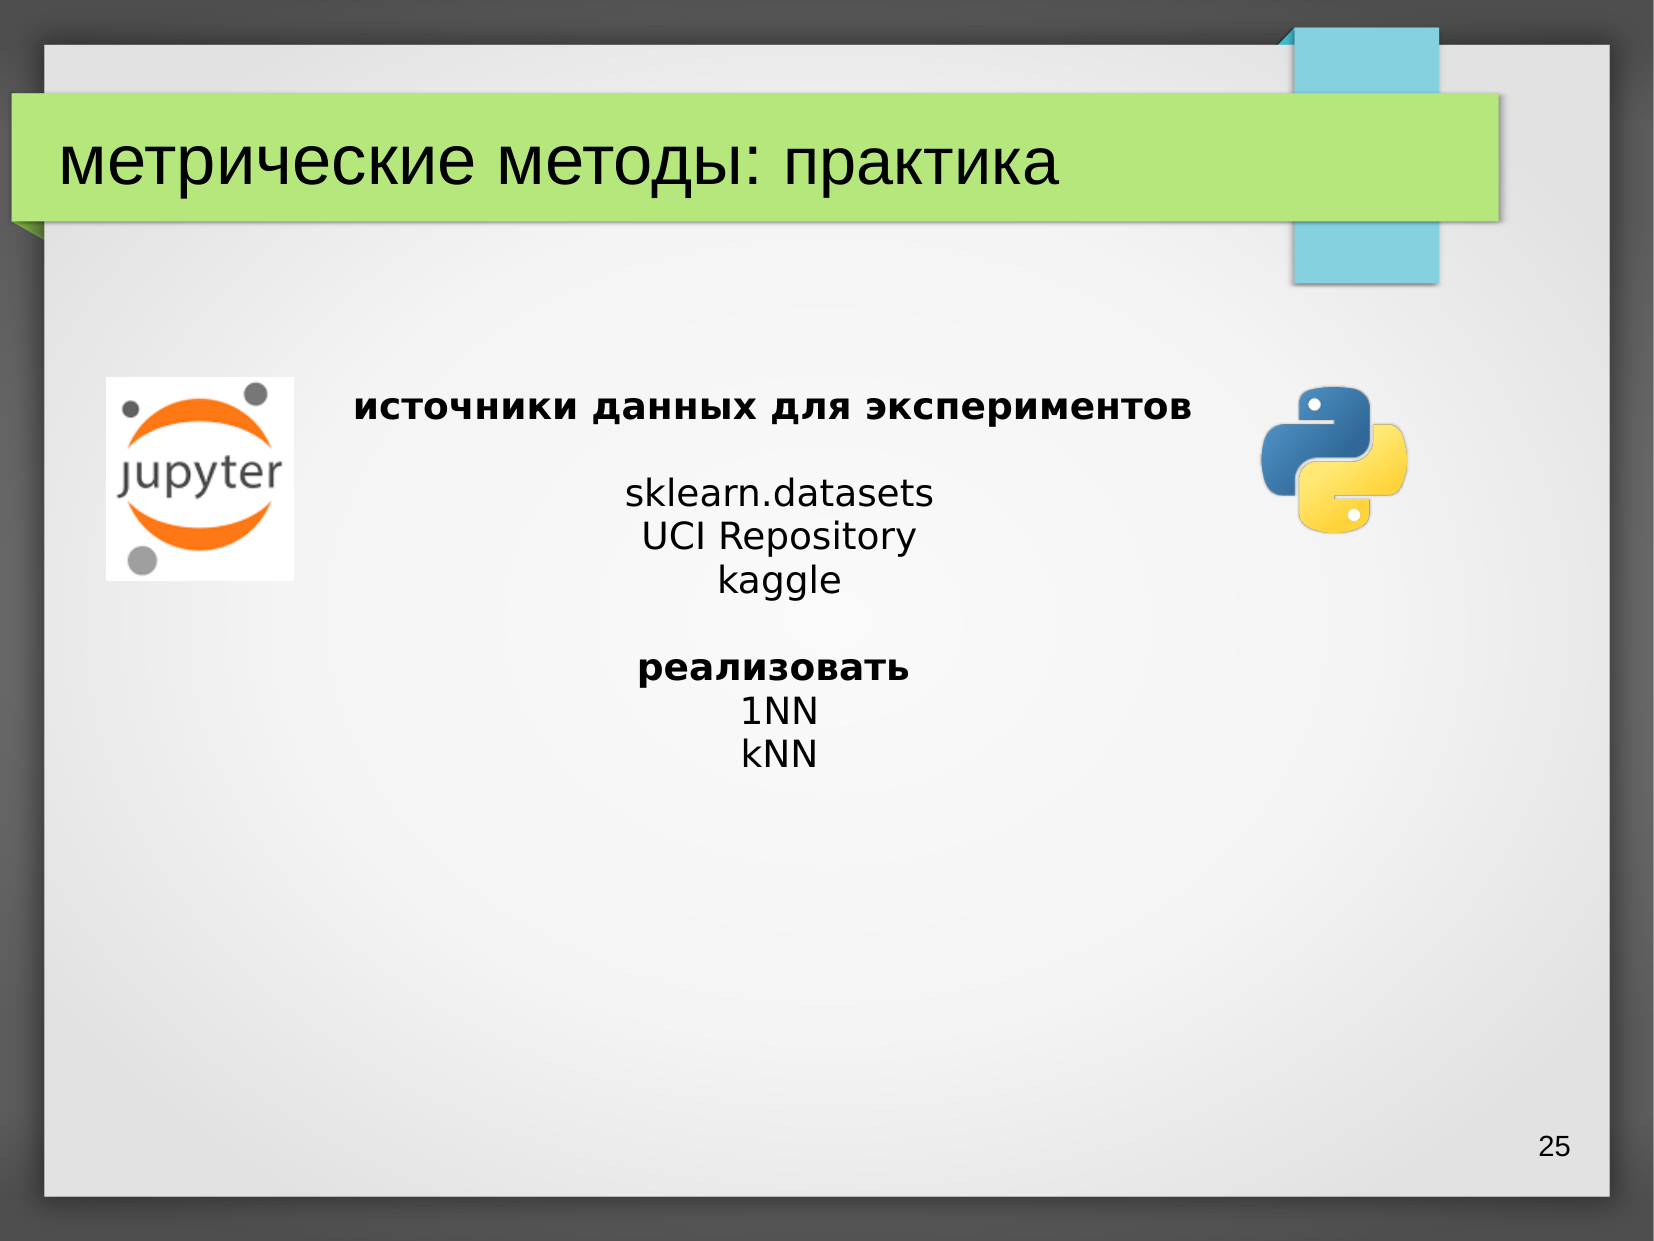

# метрические методы: практика
источники данных для экспериментов
sklearn.datasets
UCI Repository
kaggle
реализовать
1NN
kNN
25